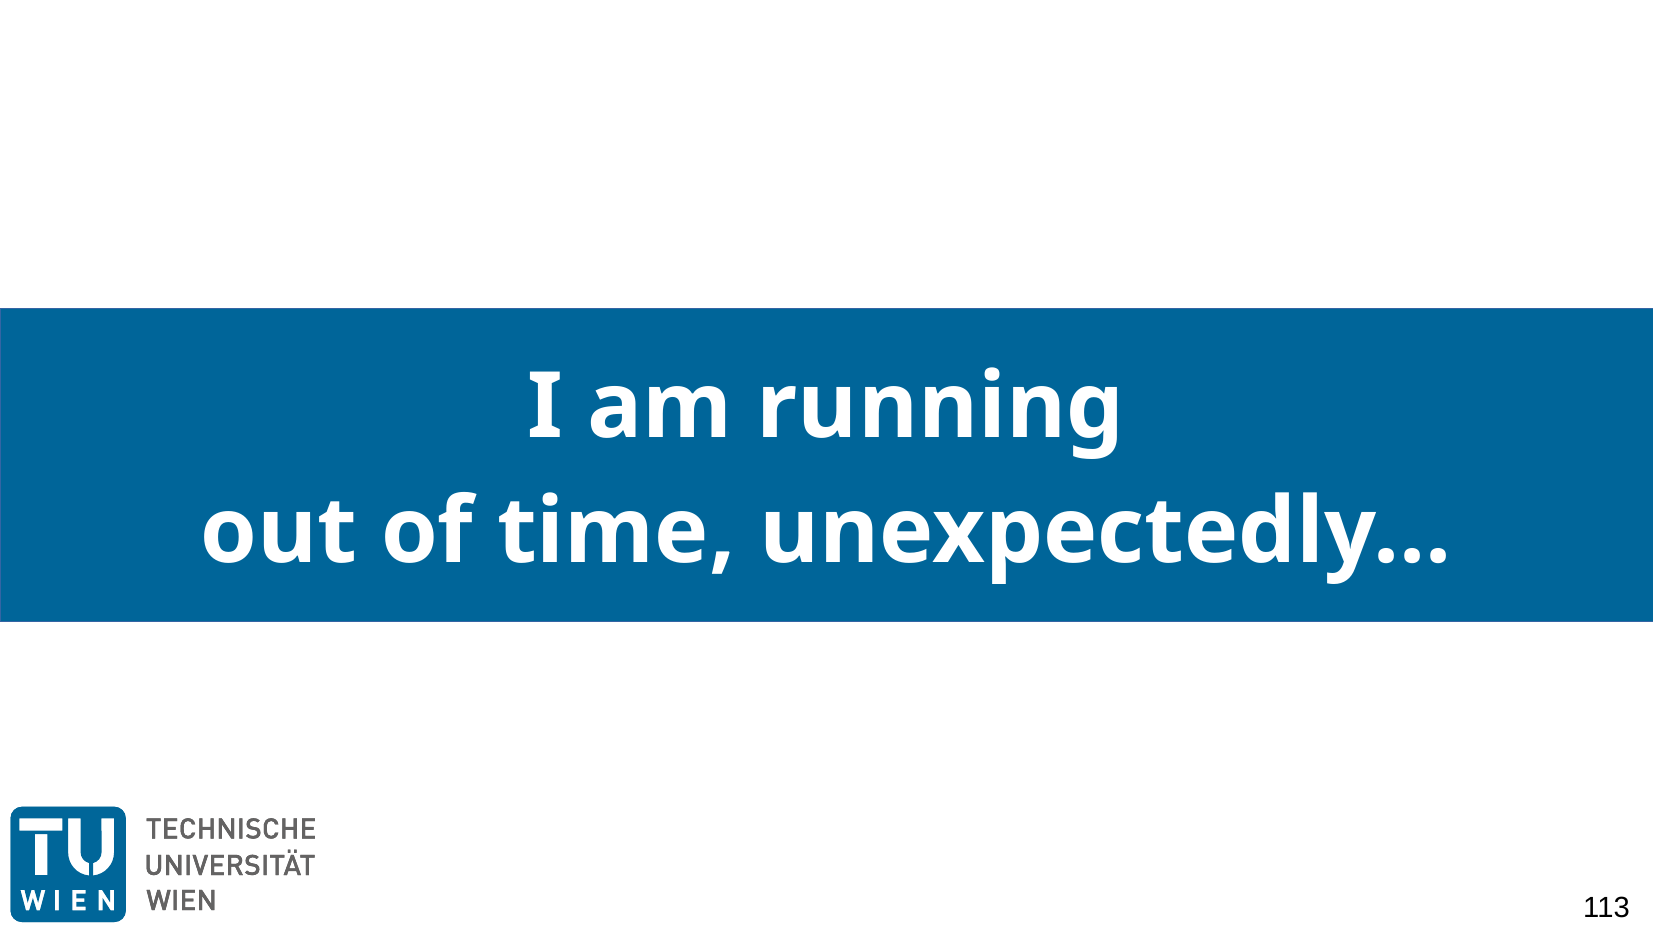

# I am running out of time, unexpectedly...